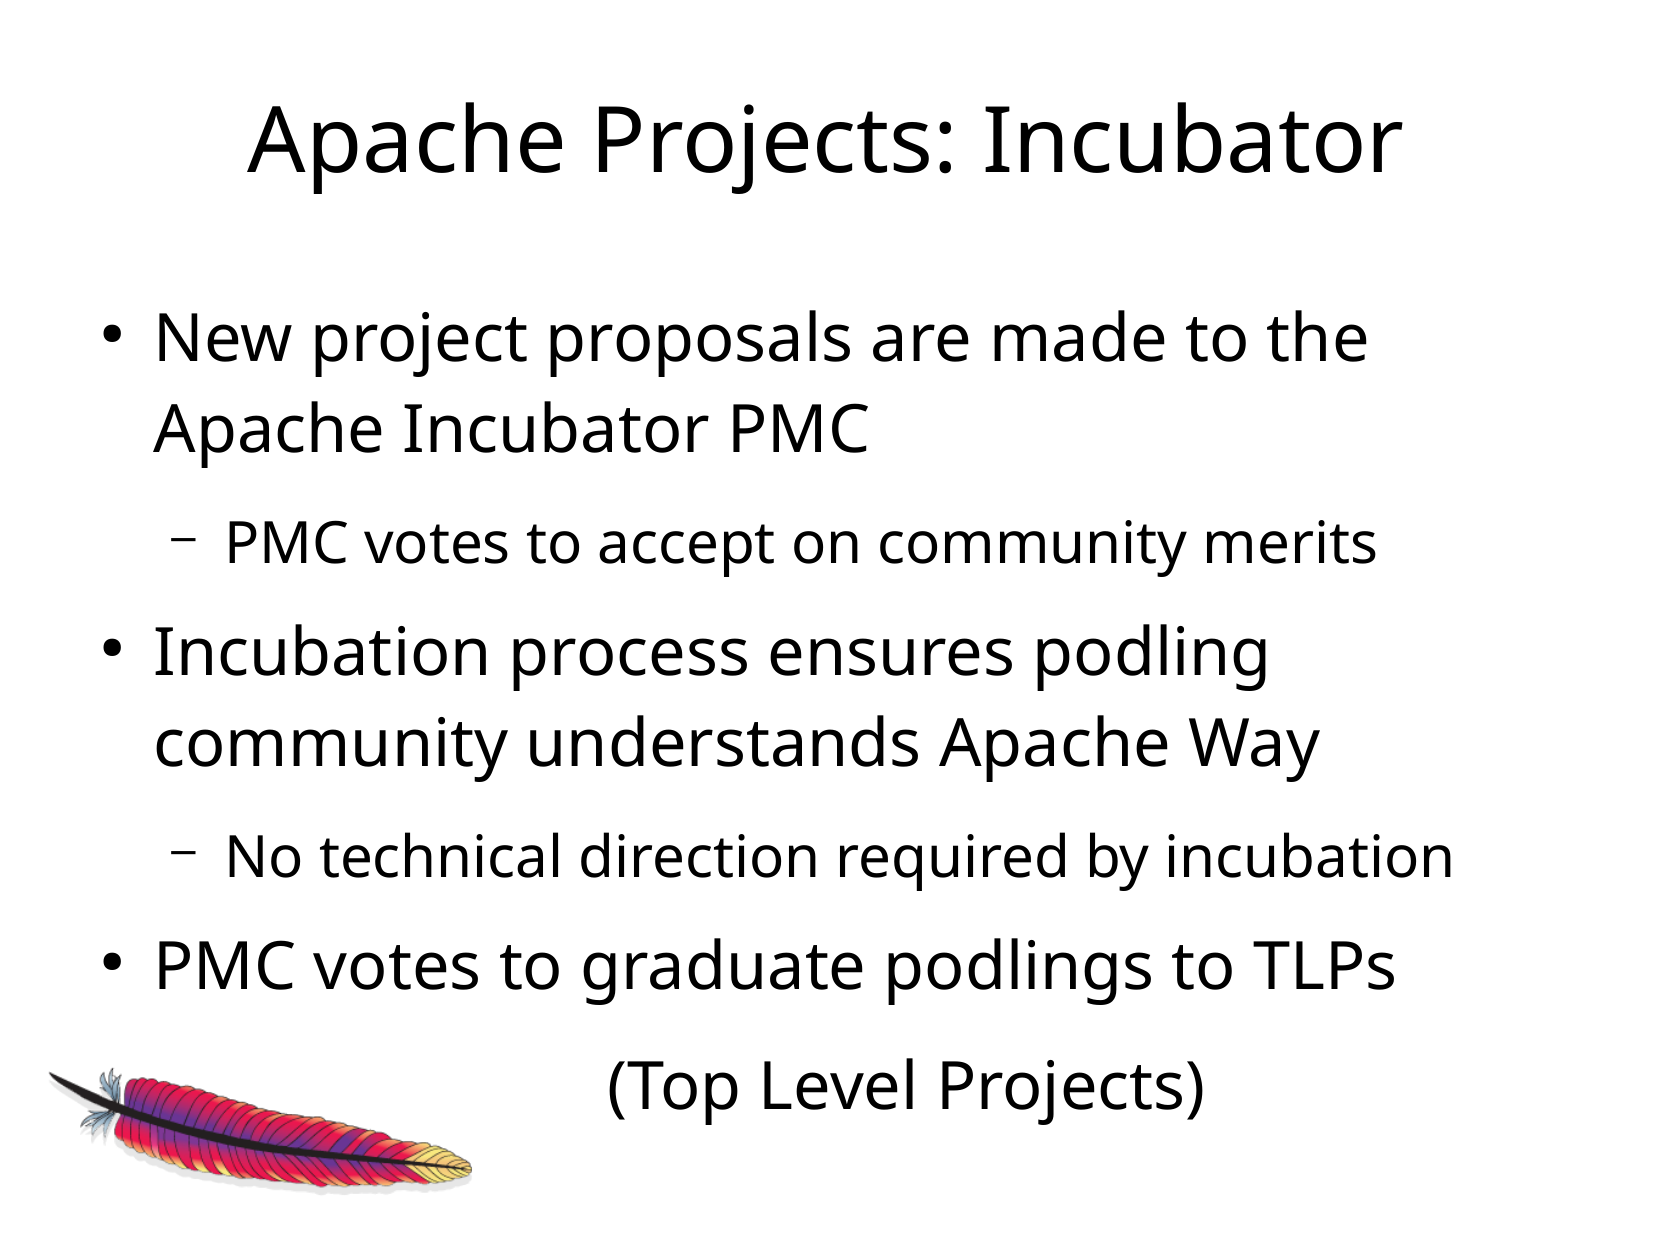

# Apache Projects: Incubator
New project proposals are made to the Apache Incubator PMC
PMC votes to accept on community merits
Incubation process ensures podling community understands Apache Way
No technical direction required by incubation
PMC votes to graduate podlings to TLPs
							(Top Level Projects)